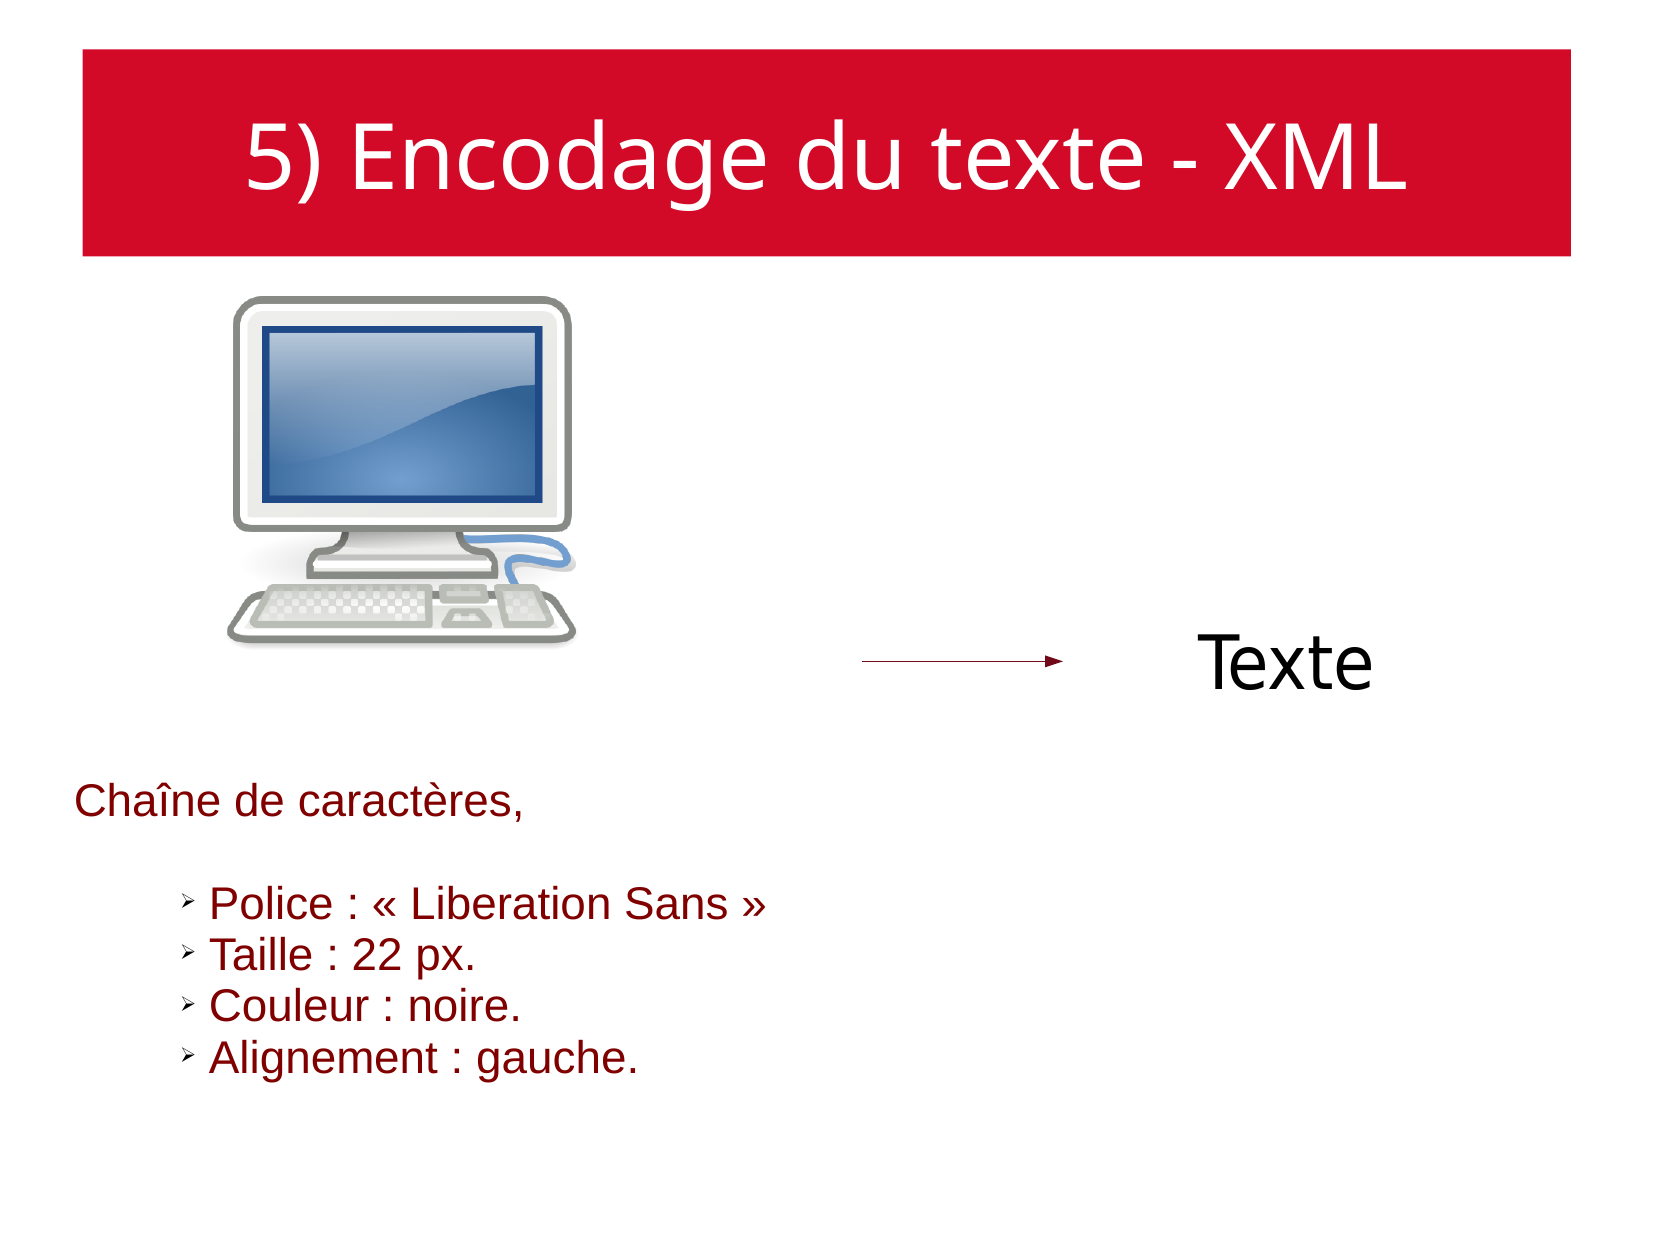

# 5) Encodage du texte - XML
Texte
Chaîne de caractères,
 Police : « Liberation Sans »
 Taille : 22 px.
 Couleur : noire.
 Alignement : gauche.